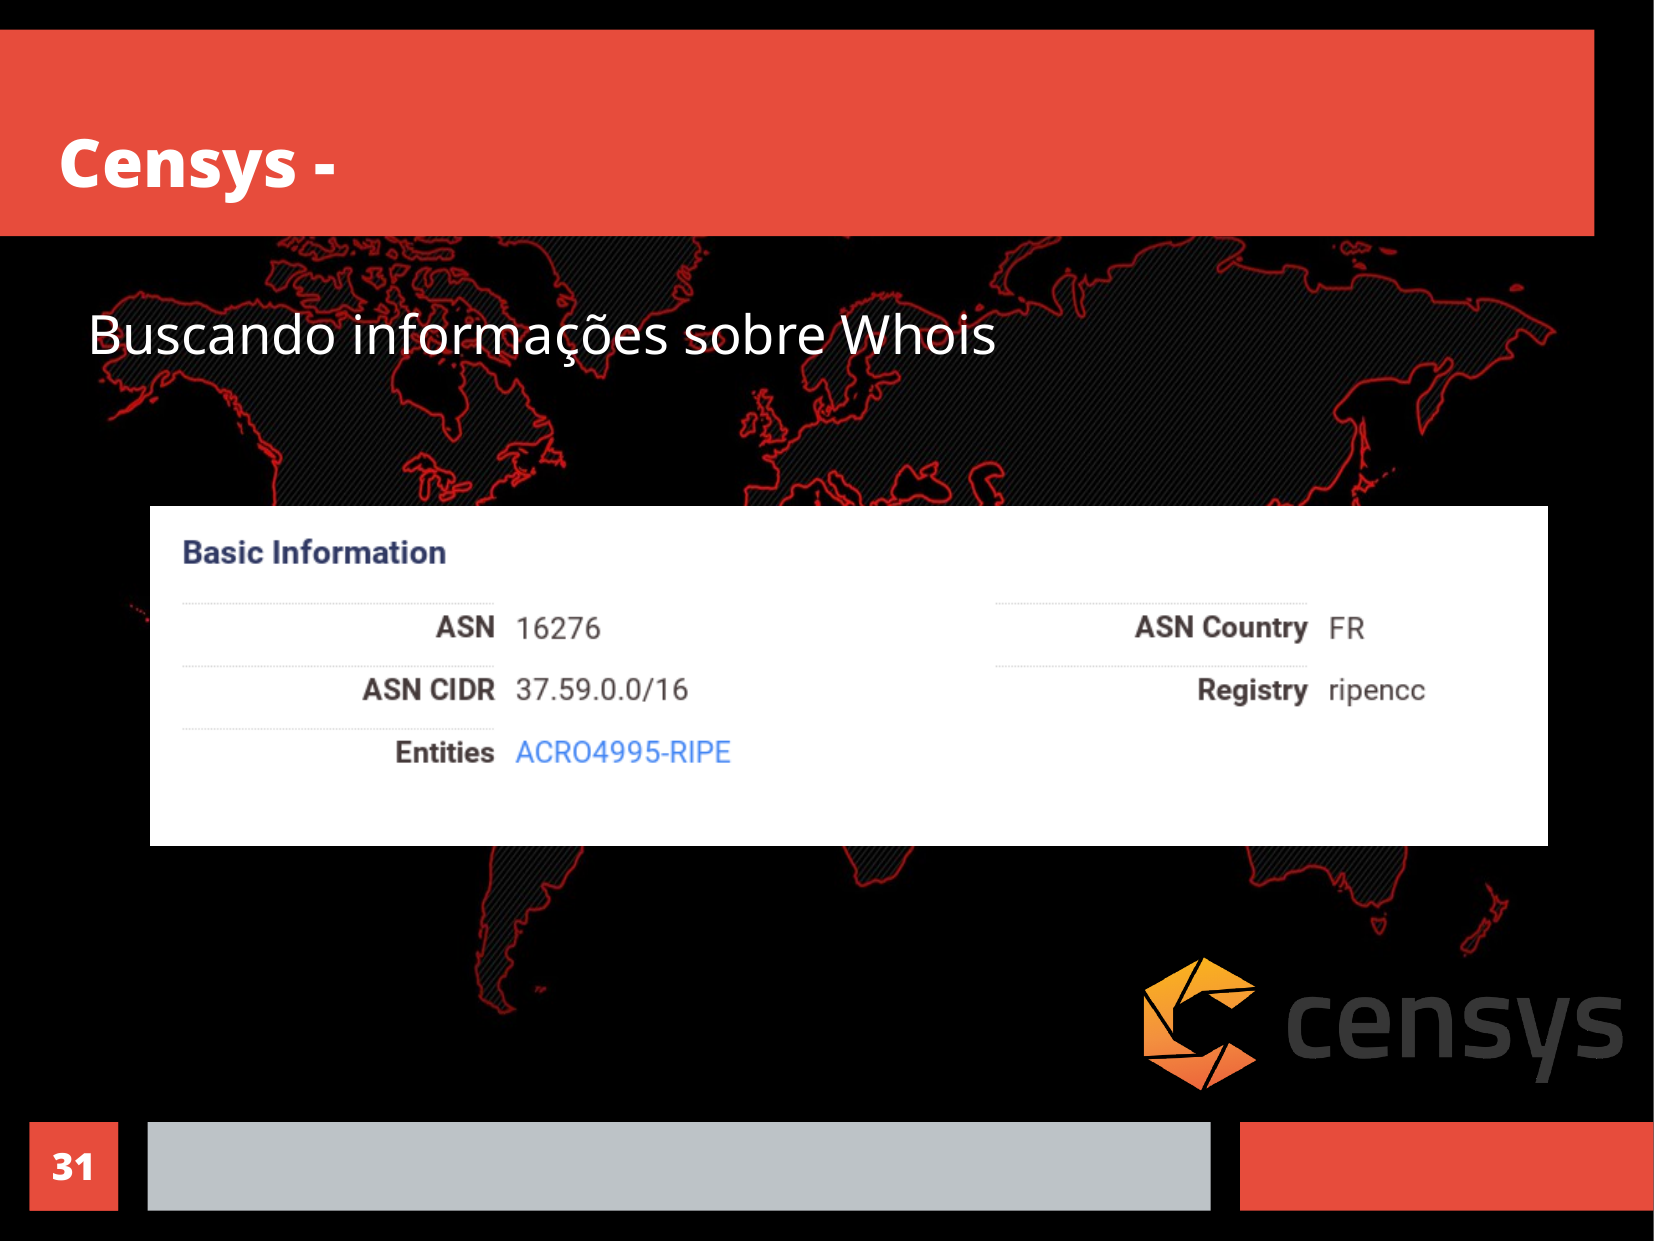

# Censys -
Buscando informações sobre Whois
31